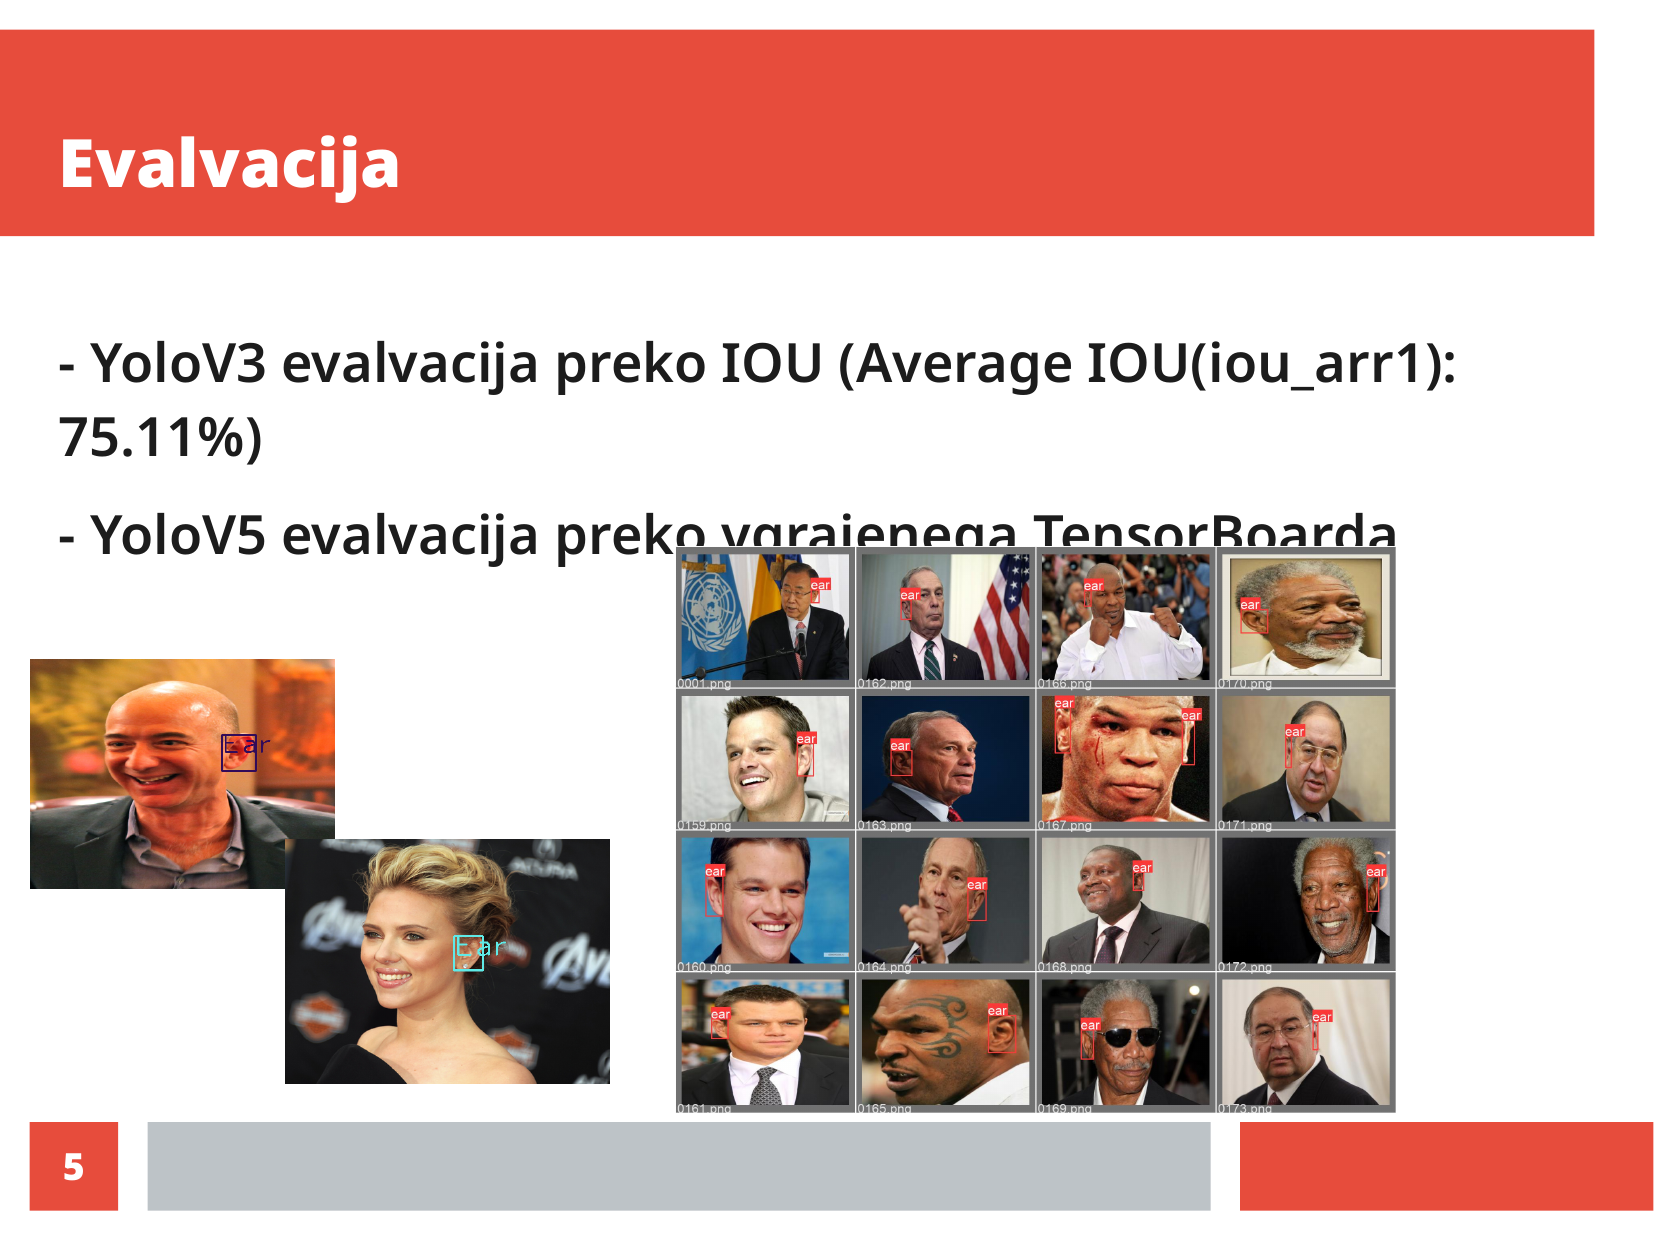

# Evalvacija
- YoloV3 evalvacija preko IOU (Average IOU(iou_arr1): 75.11%)
- YoloV5 evalvacija preko vgrajenega TensorBoarda
5